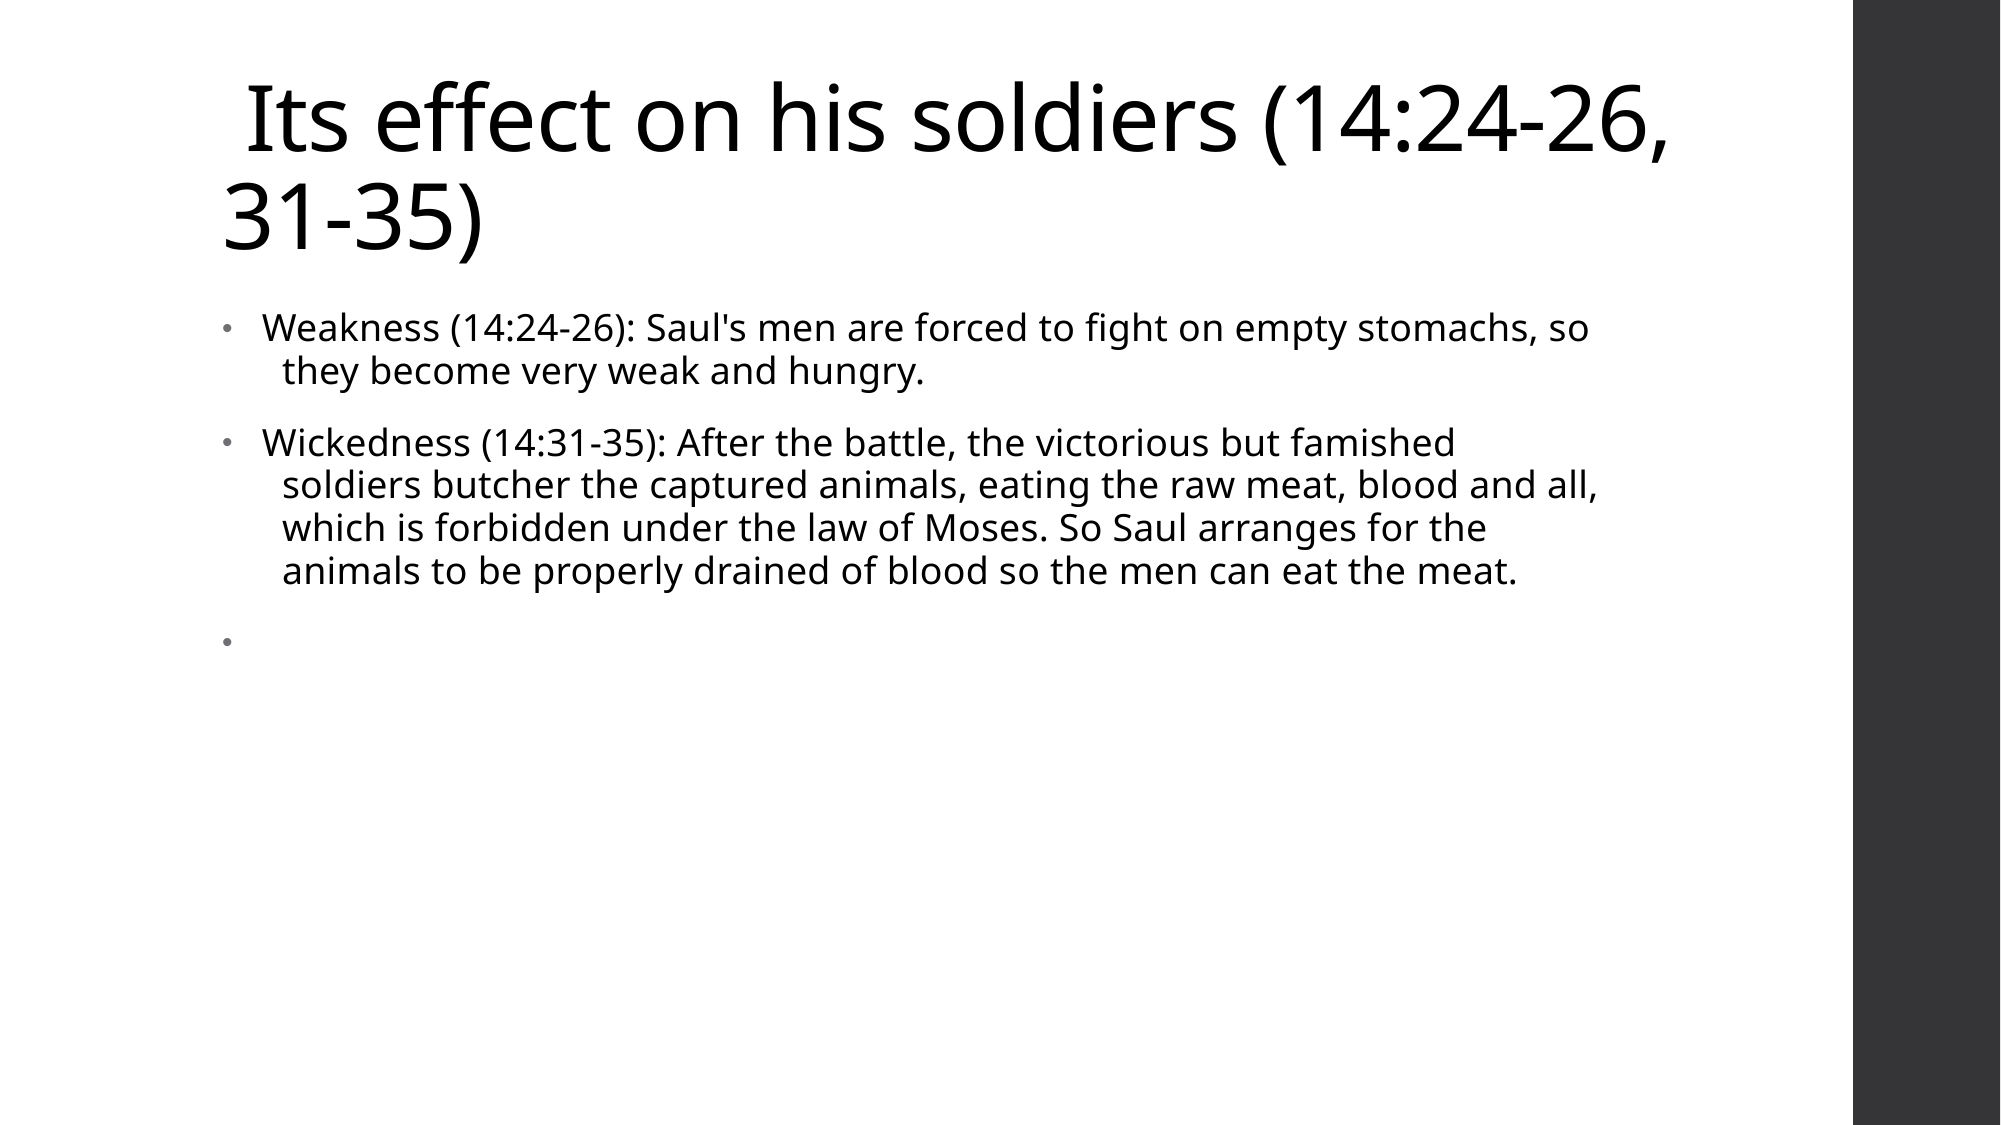

# Its effect on his soldiers (14:24-26, 31-35)
 Weakness (14:24-26): Saul's men are forced to fight on empty stomachs, so they become very weak and hungry.
 Wickedness (14:31-35): After the battle, the victorious but famished soldiers butcher the captured animals, eating the raw meat, blood and all, which is forbidden under the law of Moses. So Saul arranges for the animals to be properly drained of blood so the men can eat the meat.